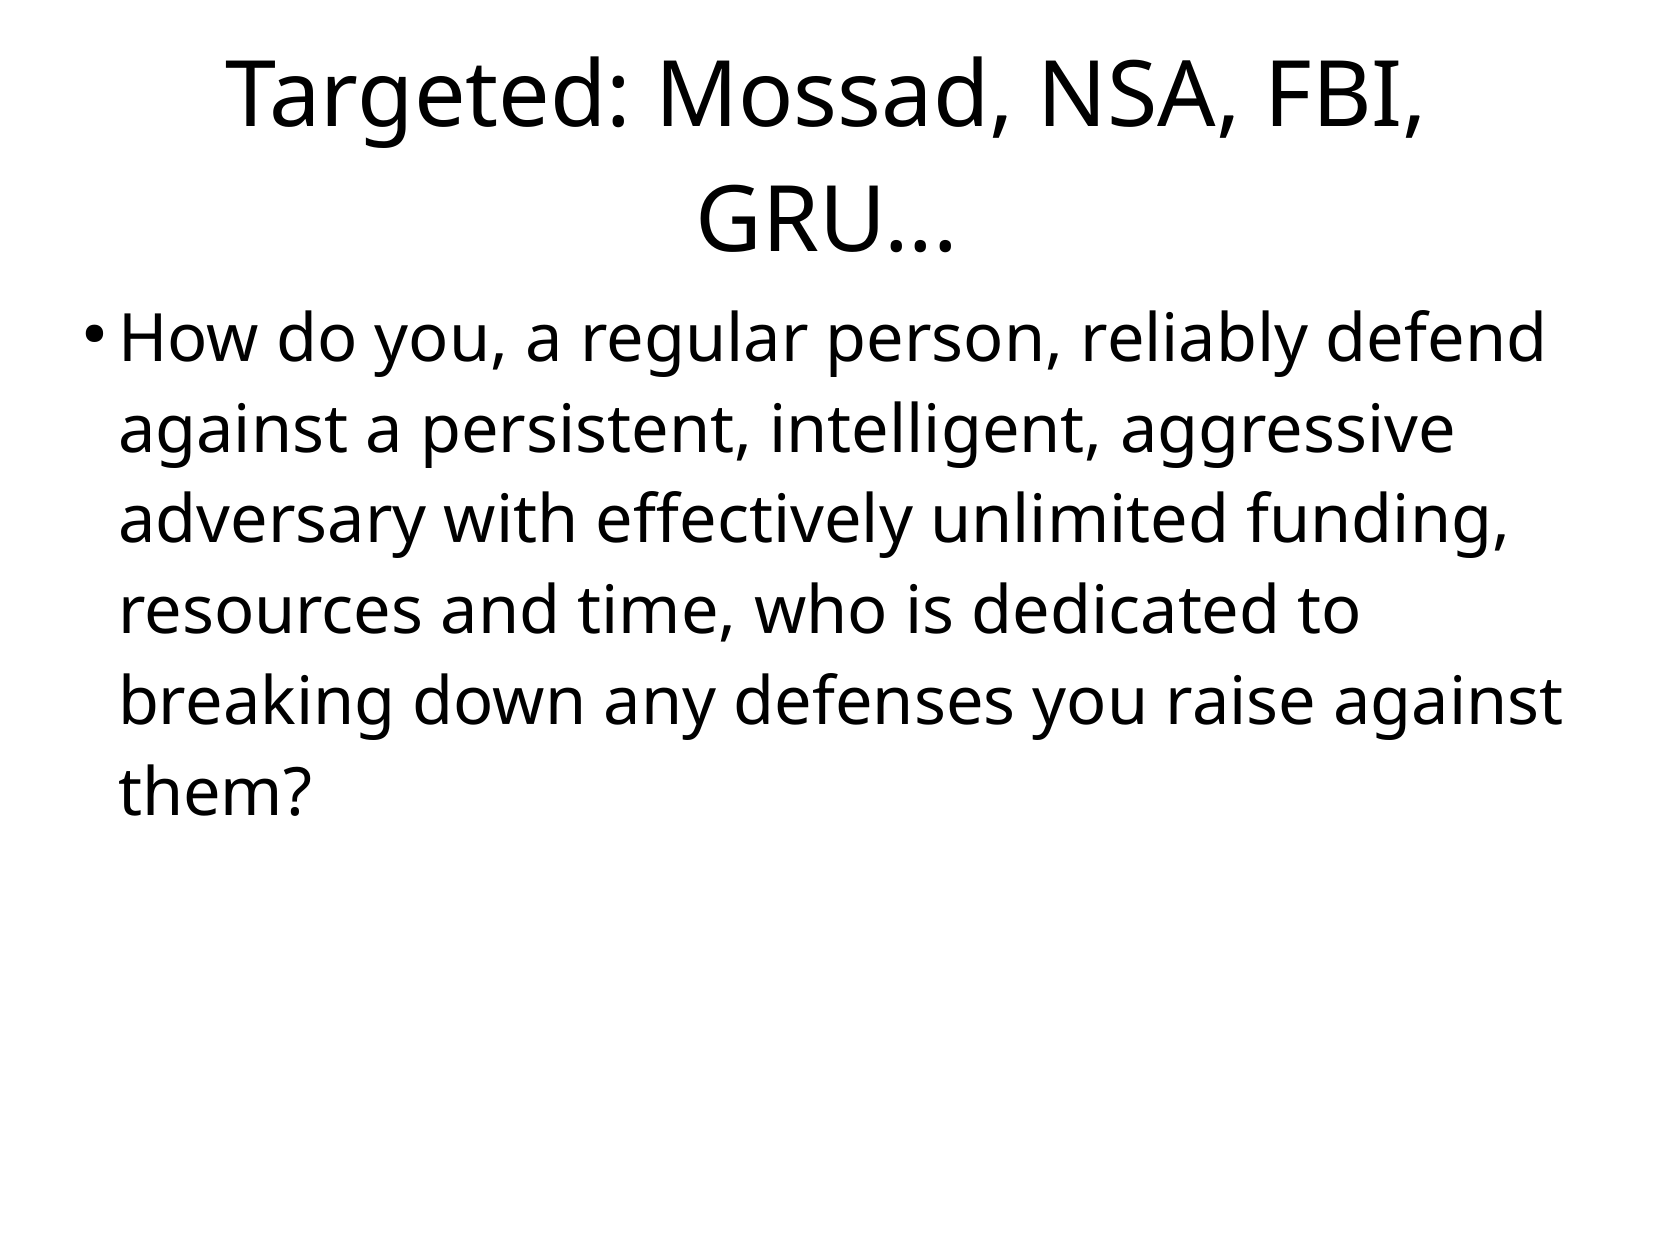

# Targeted: Mossad, NSA, FBI, GRU...
How do you, a regular person, reliably defend against a persistent, intelligent, aggressive adversary with effectively unlimited funding, resources and time, who is dedicated to breaking down any defenses you raise against them?